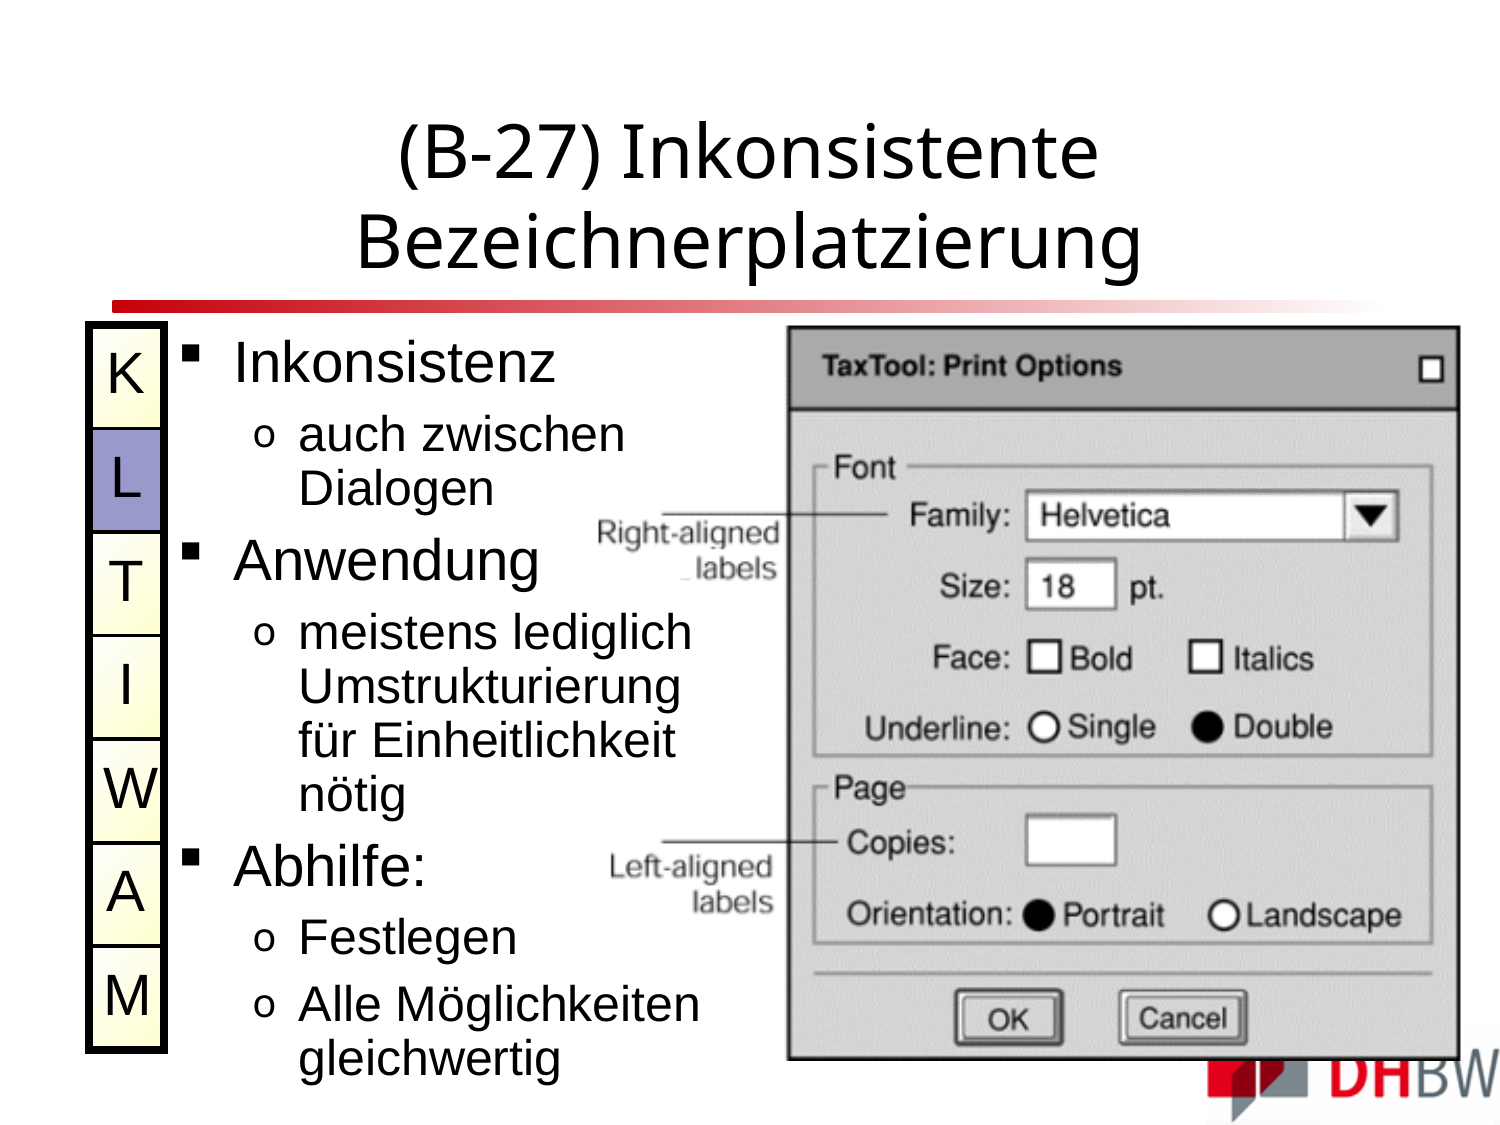

# (B-27) Inkonsistente Bezeichnerplatzierung
| K |
| --- |
| L |
| T |
| I |
| W |
| A |
| M |
Inkonsistenz
auch zwischen Dialogen
Anwendung
meistens lediglich Umstrukturierung für Einheitlichkeit nötig
Abhilfe:
Festlegen
Alle Möglichkeiten gleichwertig